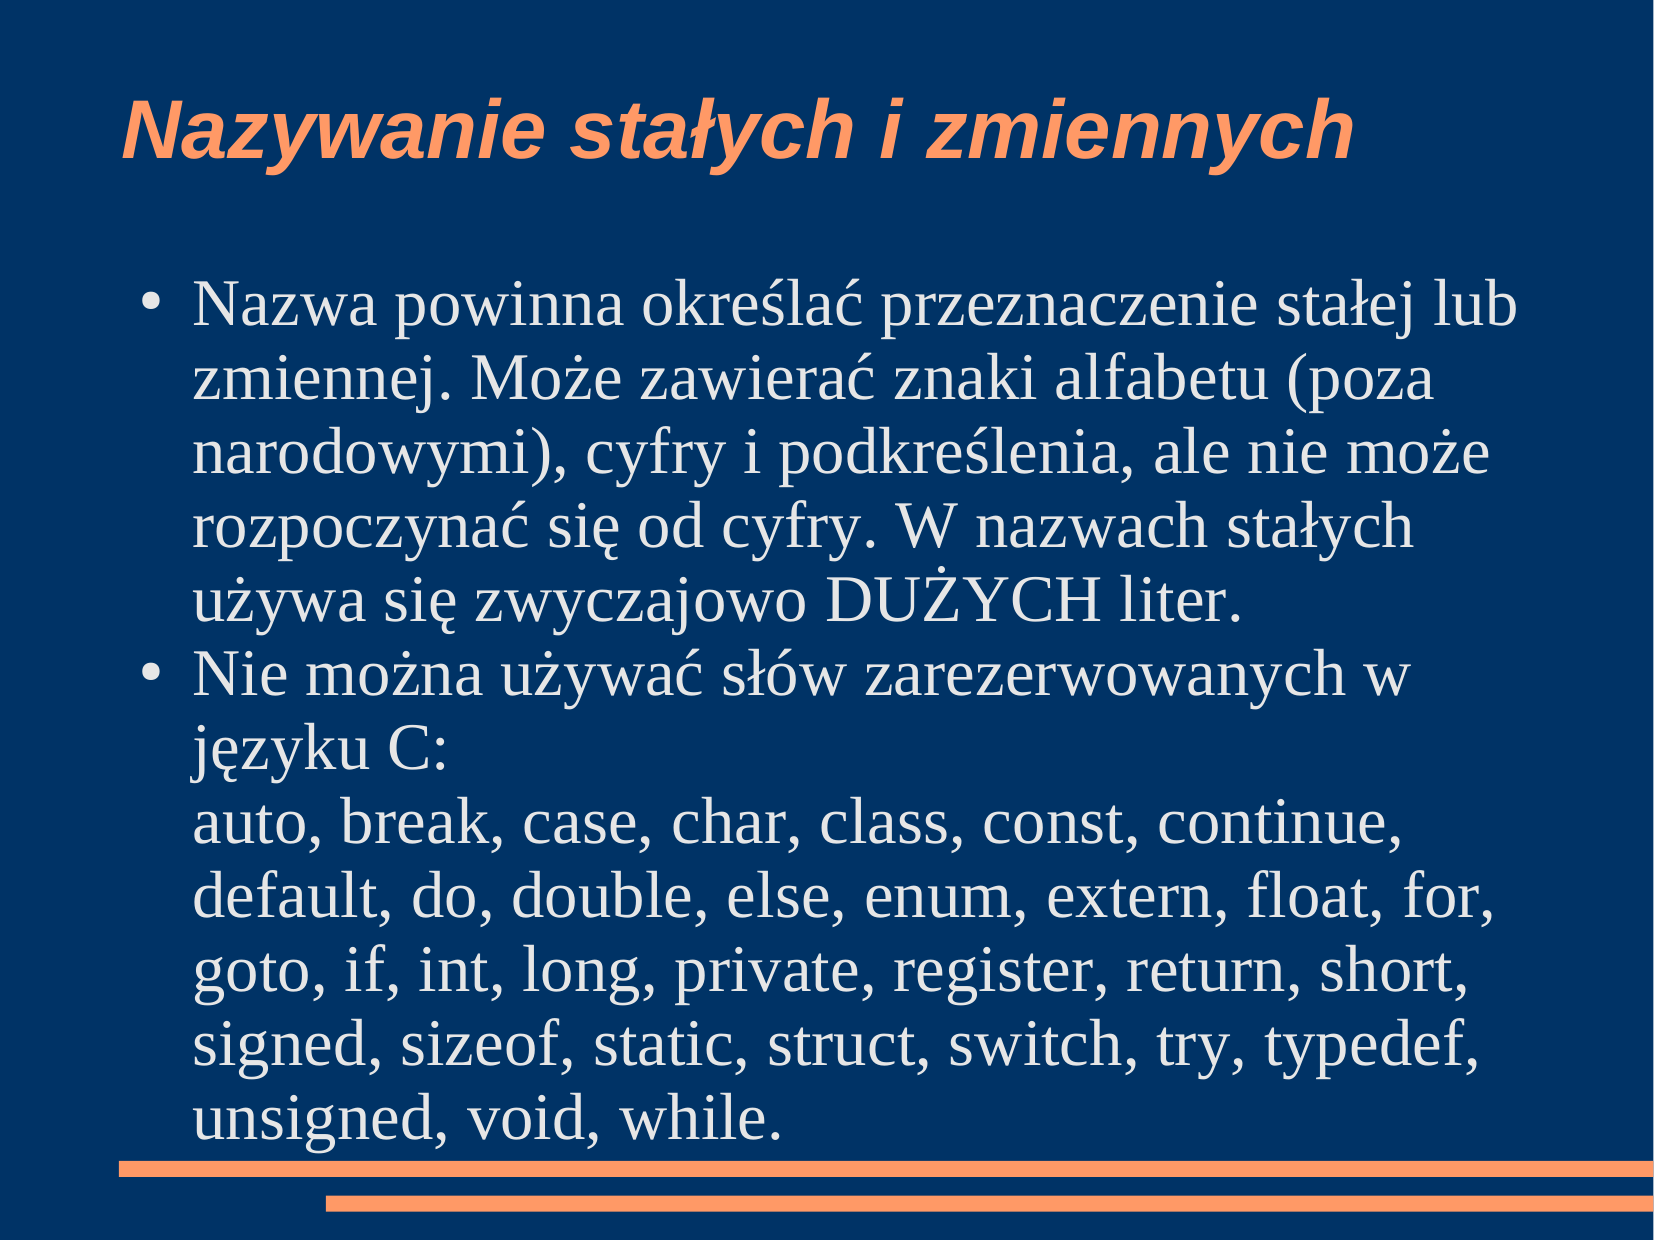

# Nazywanie stałych i zmiennych
Nazwa powinna określać przeznaczenie stałej lub zmiennej. Może zawierać znaki alfabetu (poza narodowymi), cyfry i podkreślenia, ale nie może rozpoczynać się od cyfry. W nazwach stałych używa się zwyczajowo DUŻYCH liter.
Nie można używać słów zarezerwowanych w języku C:
auto, break, case, char, class, const, continue, default, do, double, else, enum, extern, float, for, goto, if, int, long, private, register, return, short, signed, sizeof, static, struct, switch, try, typedef, unsigned, void, while.